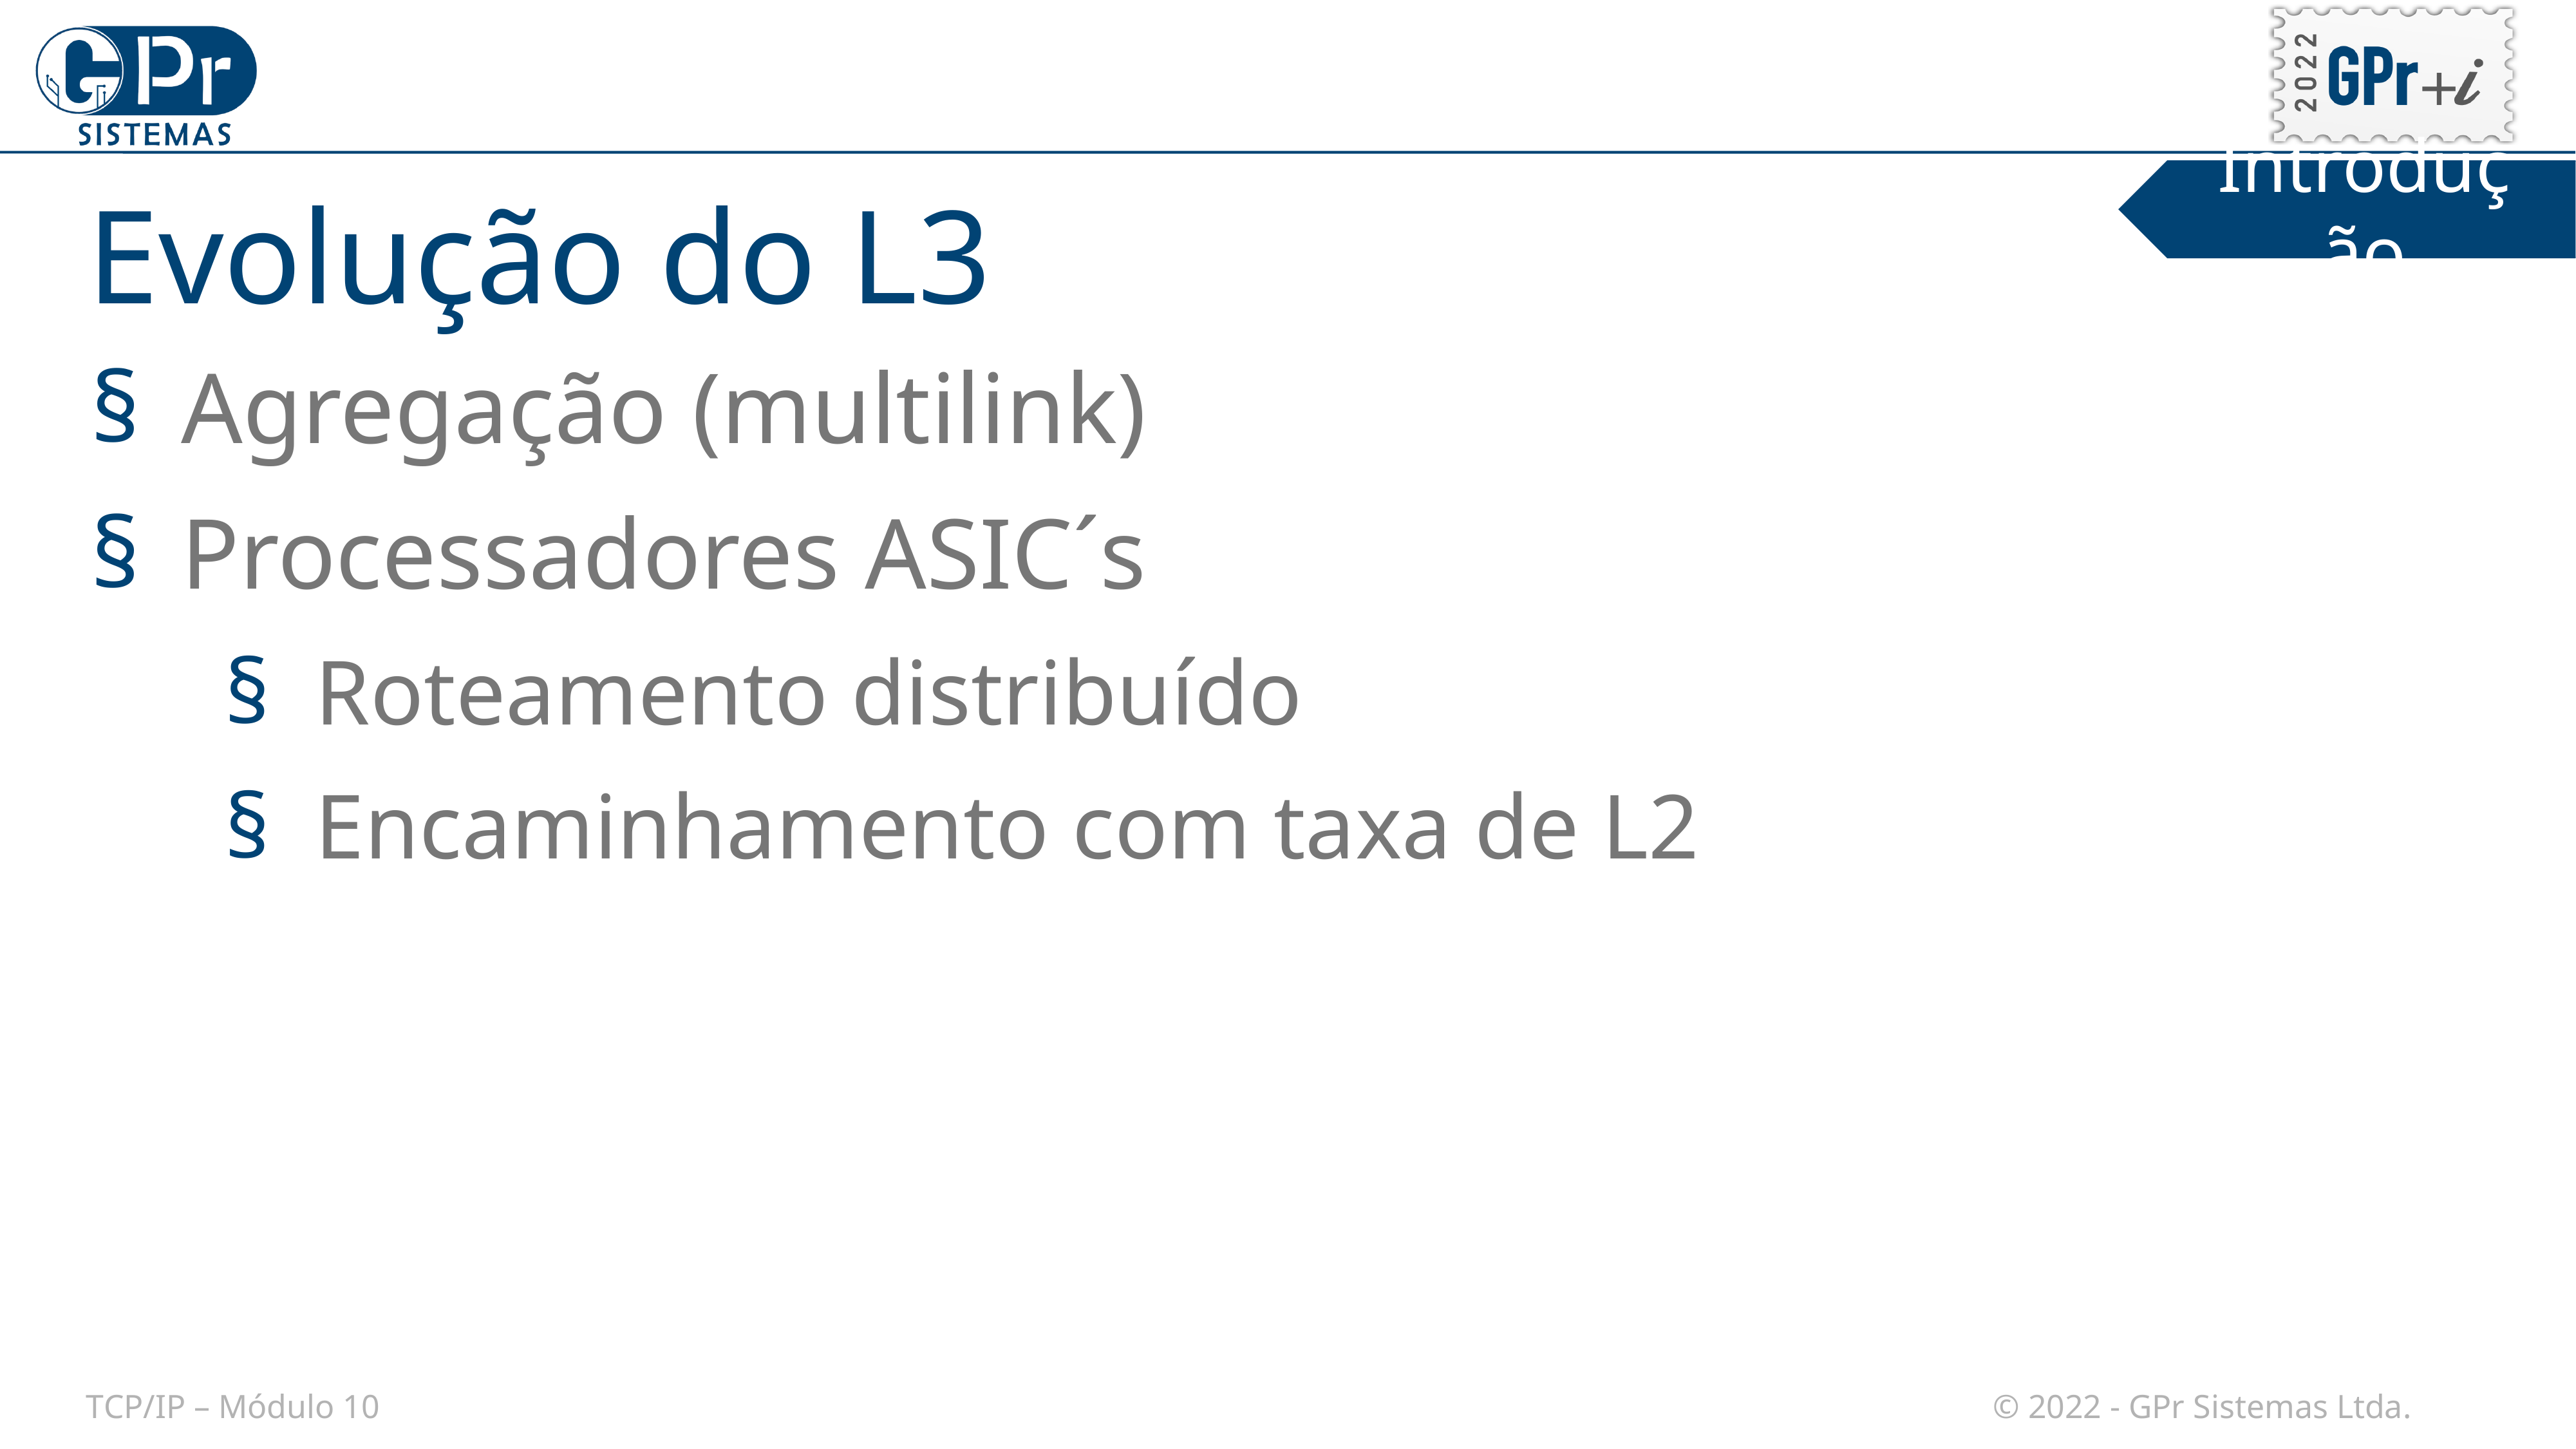

Introdução
Evolução do L3
# Agregação (multilink)
Processadores ASIC´s
Roteamento distribuído
Encaminhamento com taxa de L2